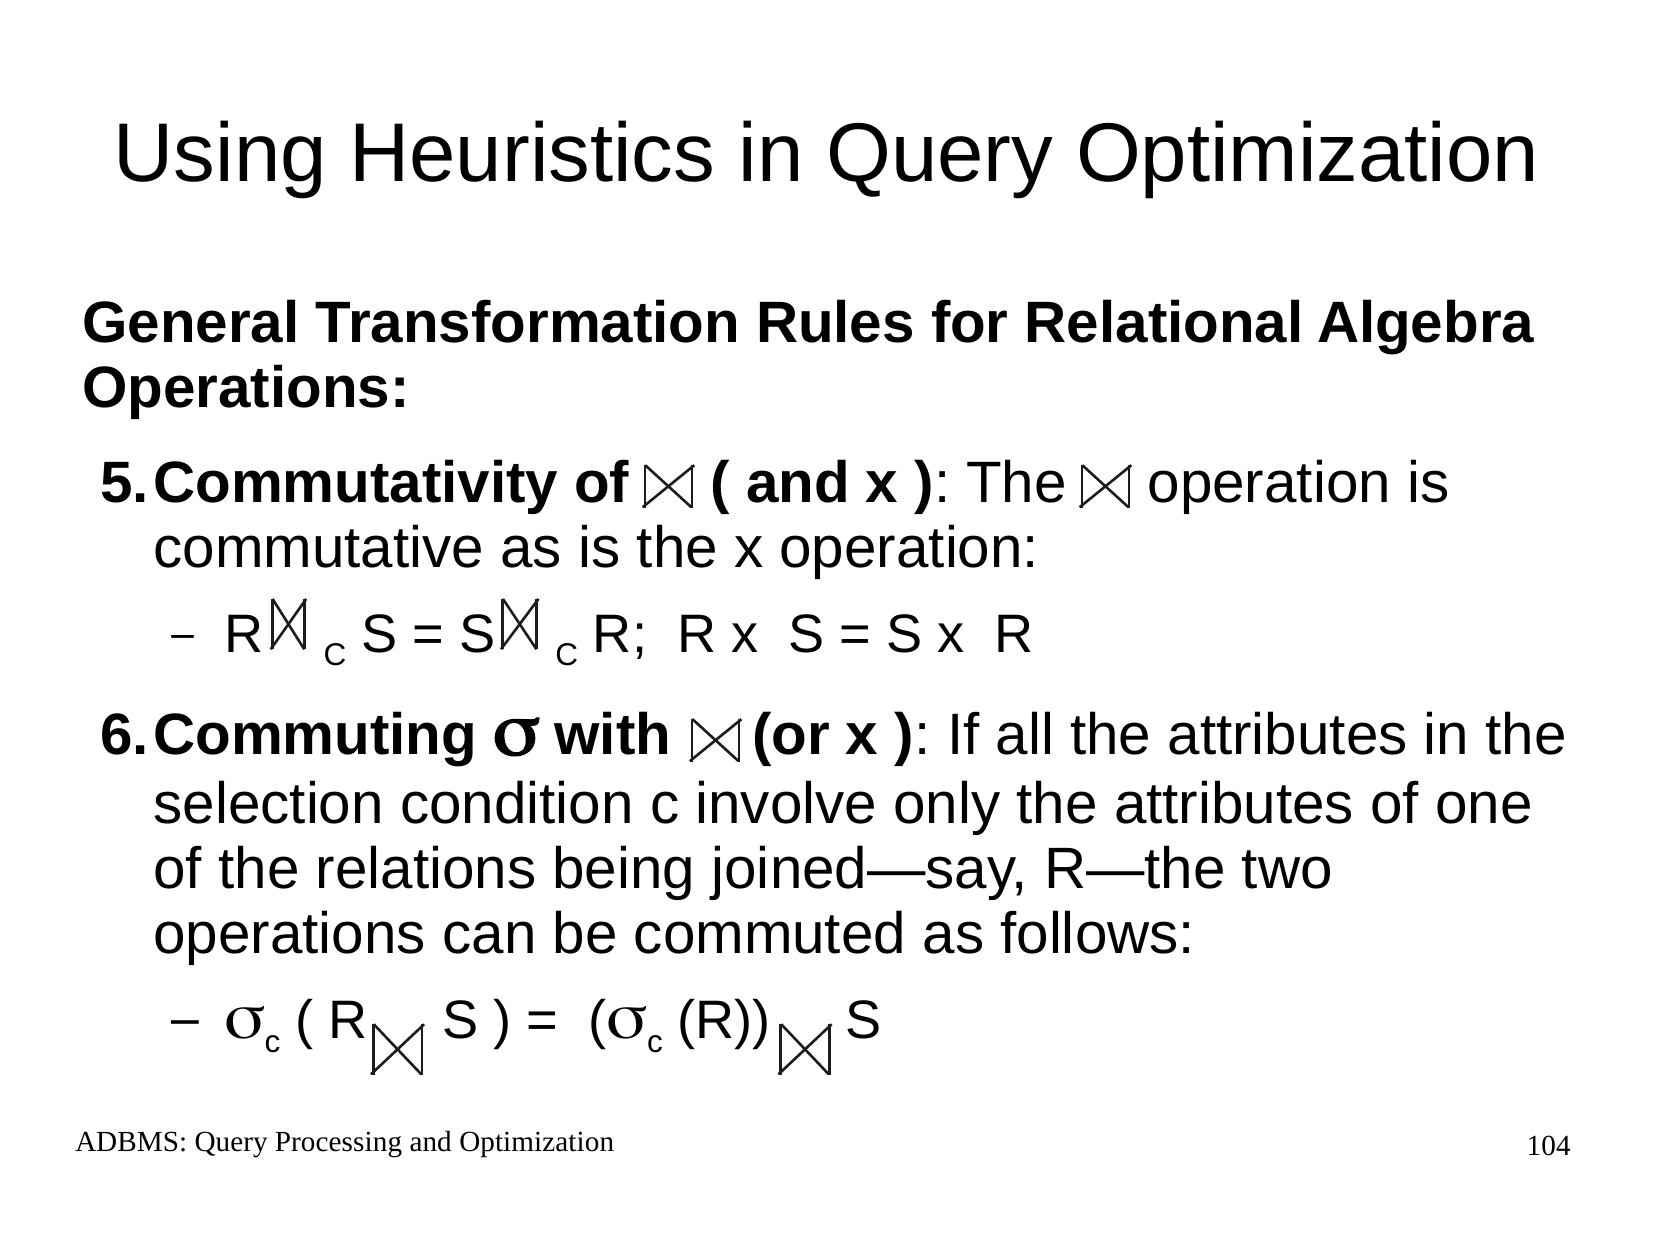

# Using Heuristics in Query Optimization
General Transformation Rules for Relational Algebra Operations:
Commutativity of ( and x ): The operation is commutative as is the x operation:
R C S = S C R; R x S = S x R
Commuting  with (or x ): If all the attributes in the selection condition c involve only the attributes of one of the relations being joined—say, R—the two operations can be commuted as follows:
c ( R S ) = (c (R)) S